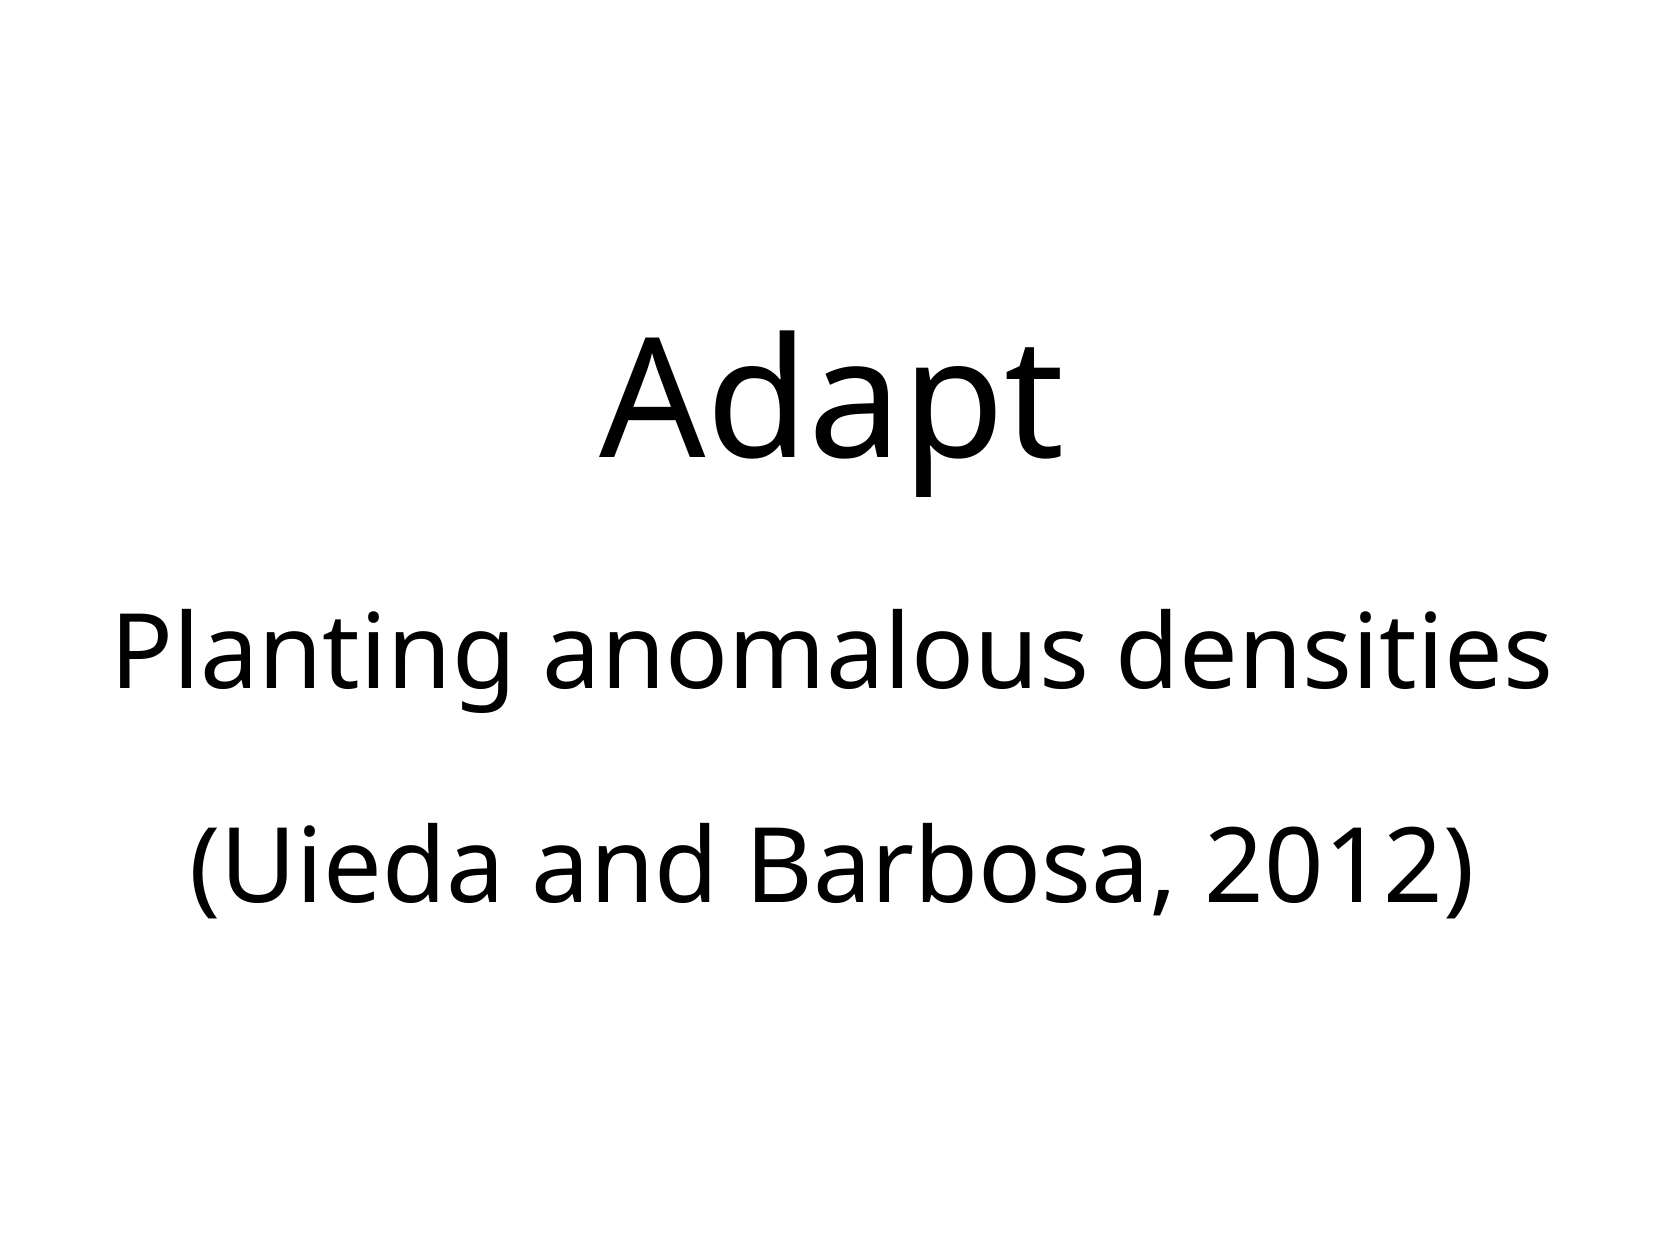

# Adapt Planting anomalous densities (Uieda and Barbosa, 2012)